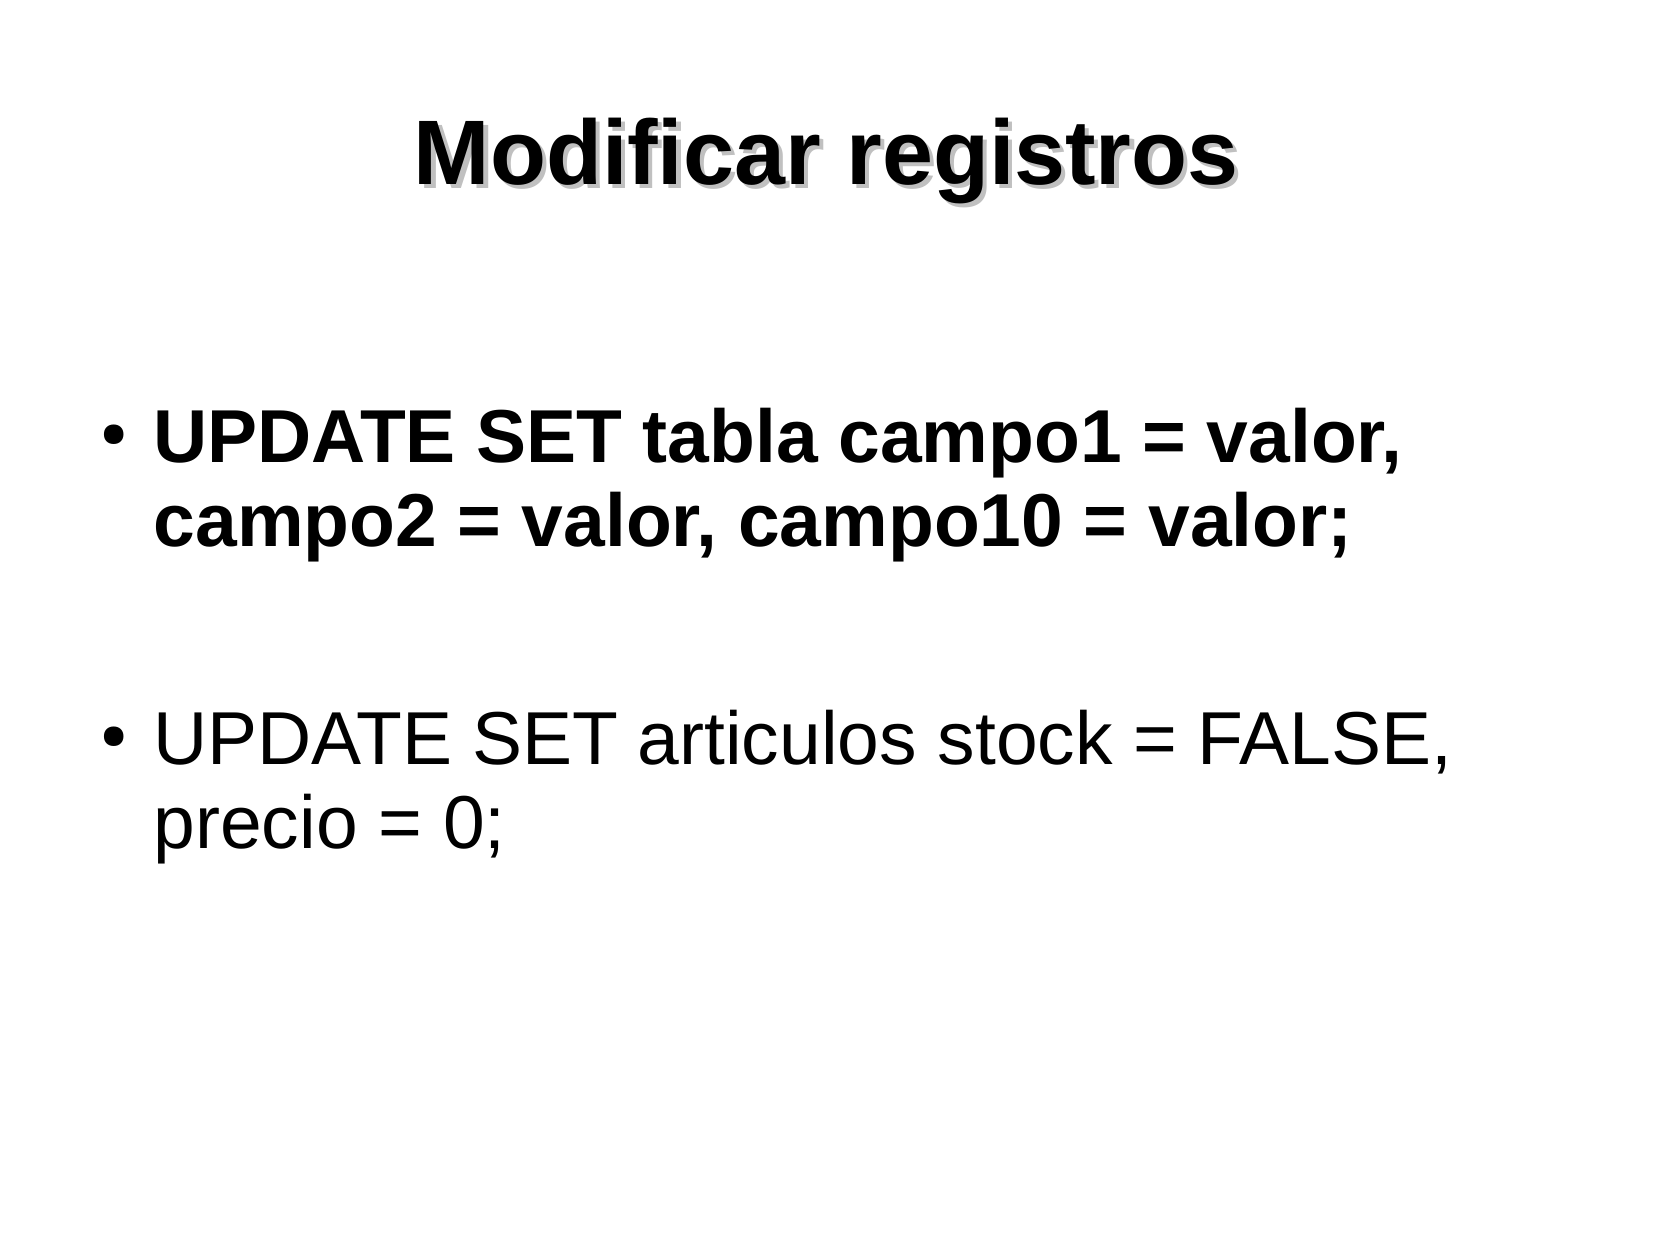

# Modificar registros
UPDATE SET tabla campo1 = valor, campo2 = valor, campo10 = valor;
UPDATE SET articulos stock = FALSE, precio = 0;